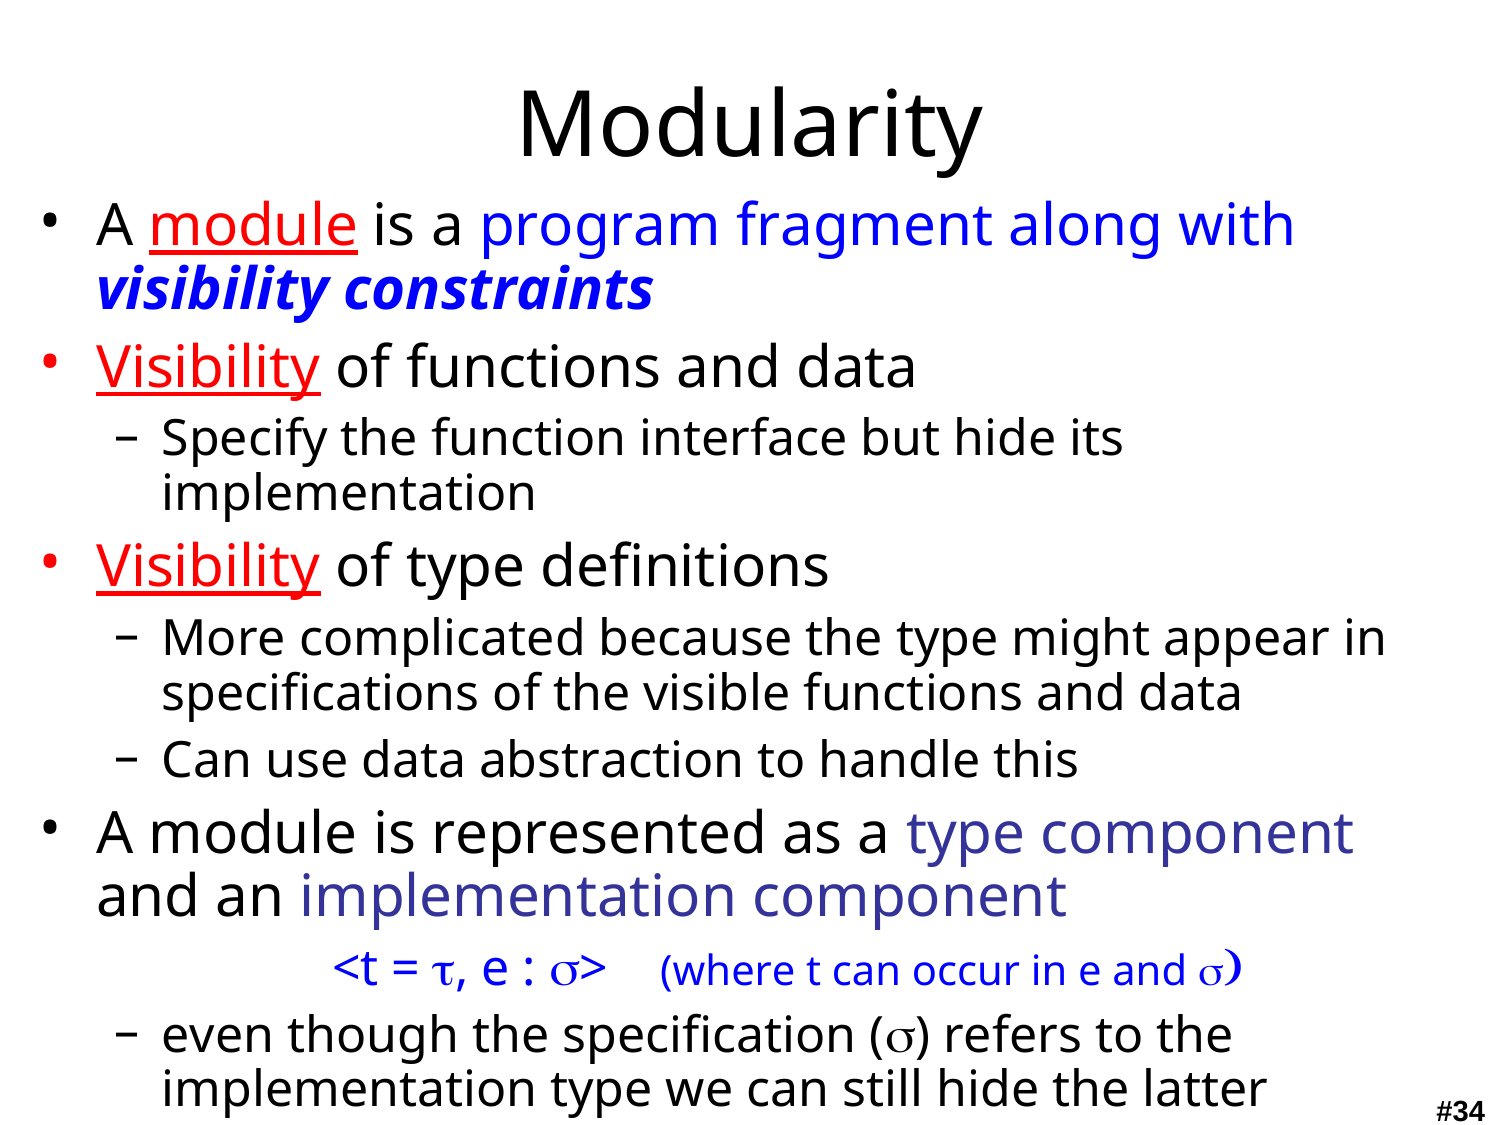

# Modularity
A module is a program fragment along with visibility constraints
Visibility of functions and data
Specify the function interface but hide its implementation
Visibility of type definitions
More complicated because the type might appear in specifications of the visible functions and data
Can use data abstraction to handle this
A module is represented as a type component and an implementation component
<t = , e : > (where t can occur in e and 
even though the specification () refers to the implementation type we can still hide the latter
But there are problems ...
34